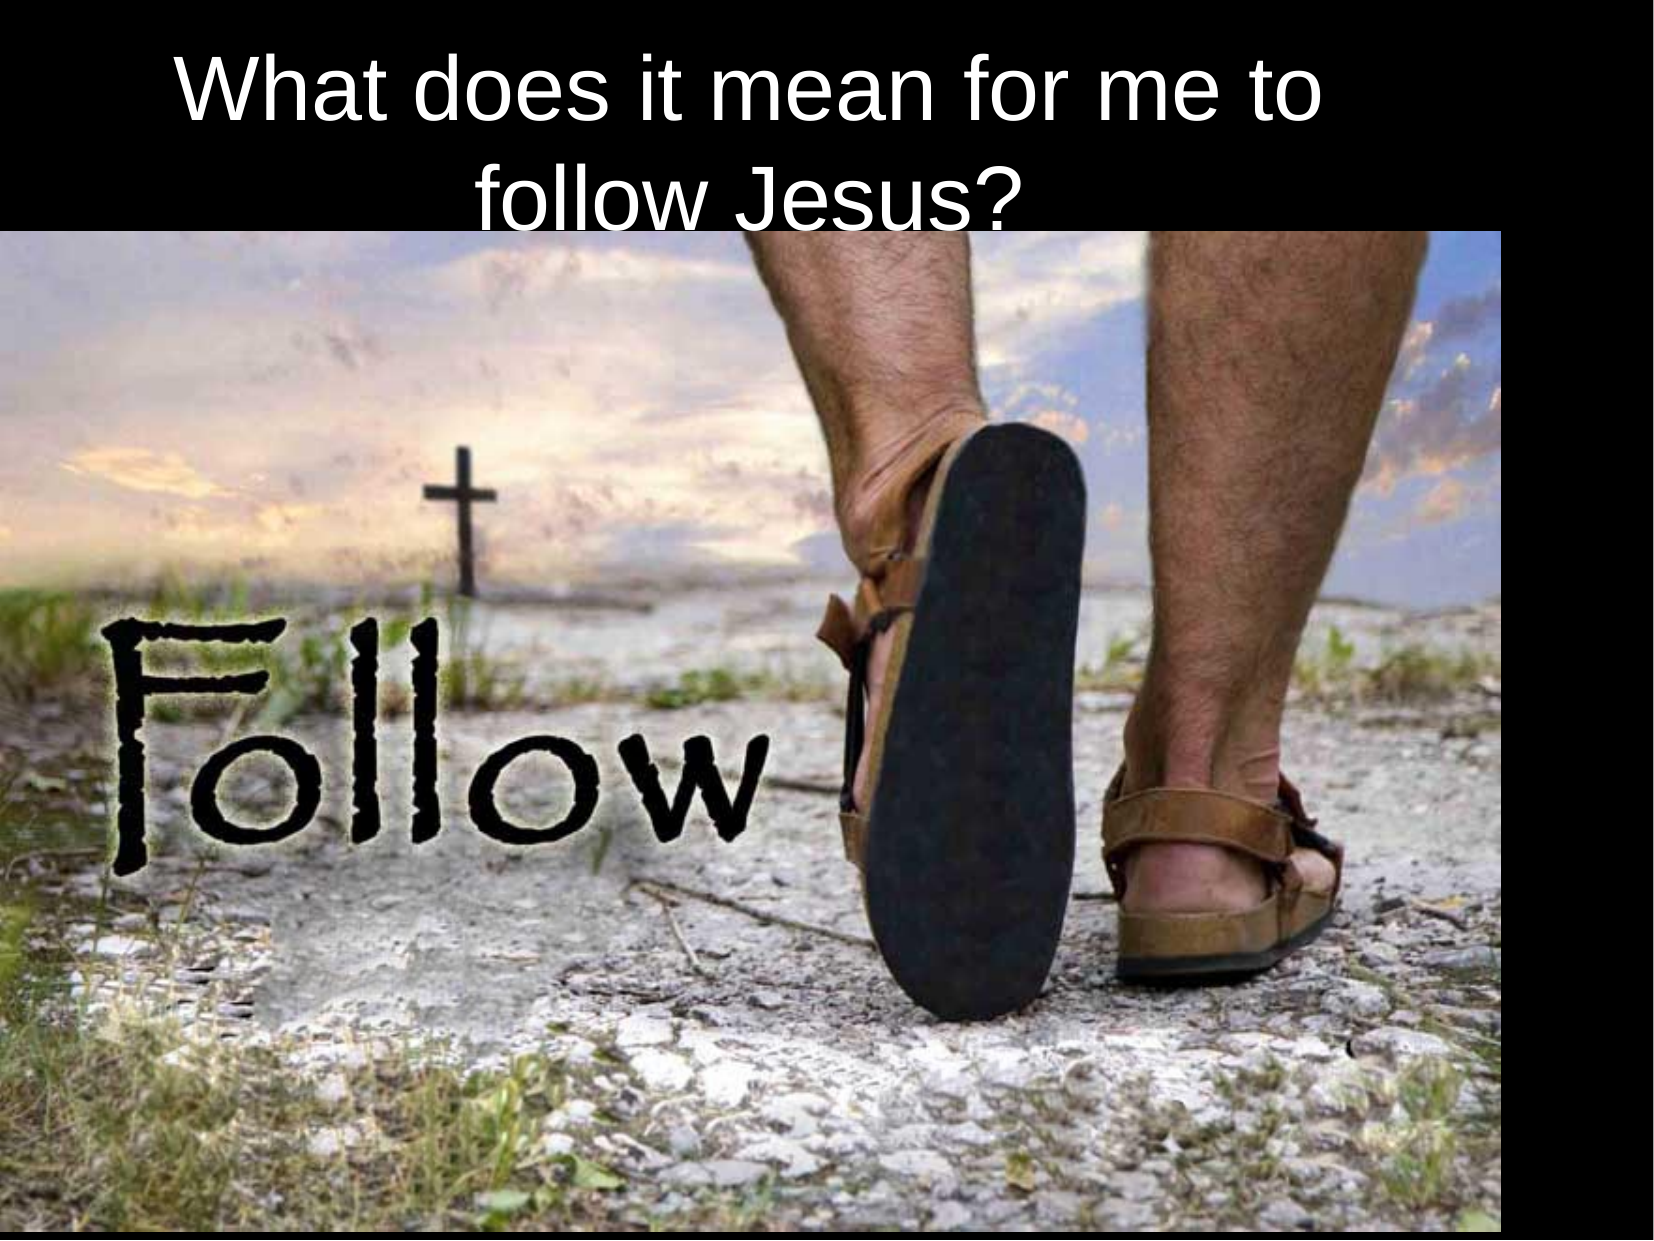

# What does it mean for me to follow Jesus?